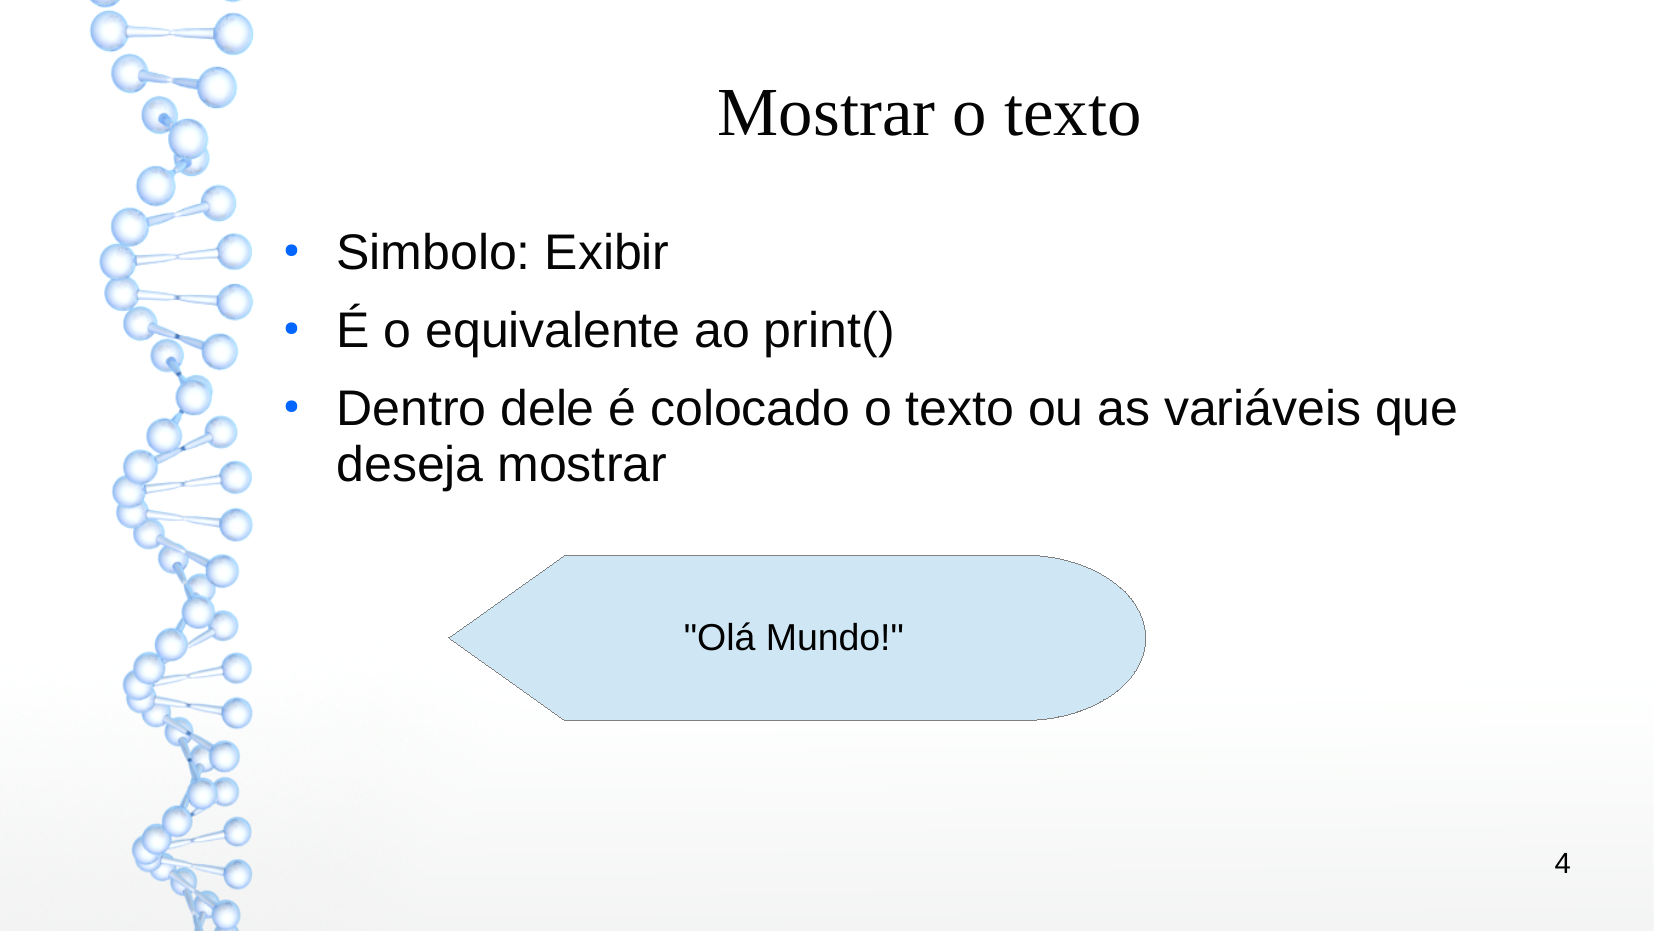

# Mostrar o texto
Simbolo: Exibir
É o equivalente ao print()
Dentro dele é colocado o texto ou as variáveis que deseja mostrar
"Olá Mundo!"
4